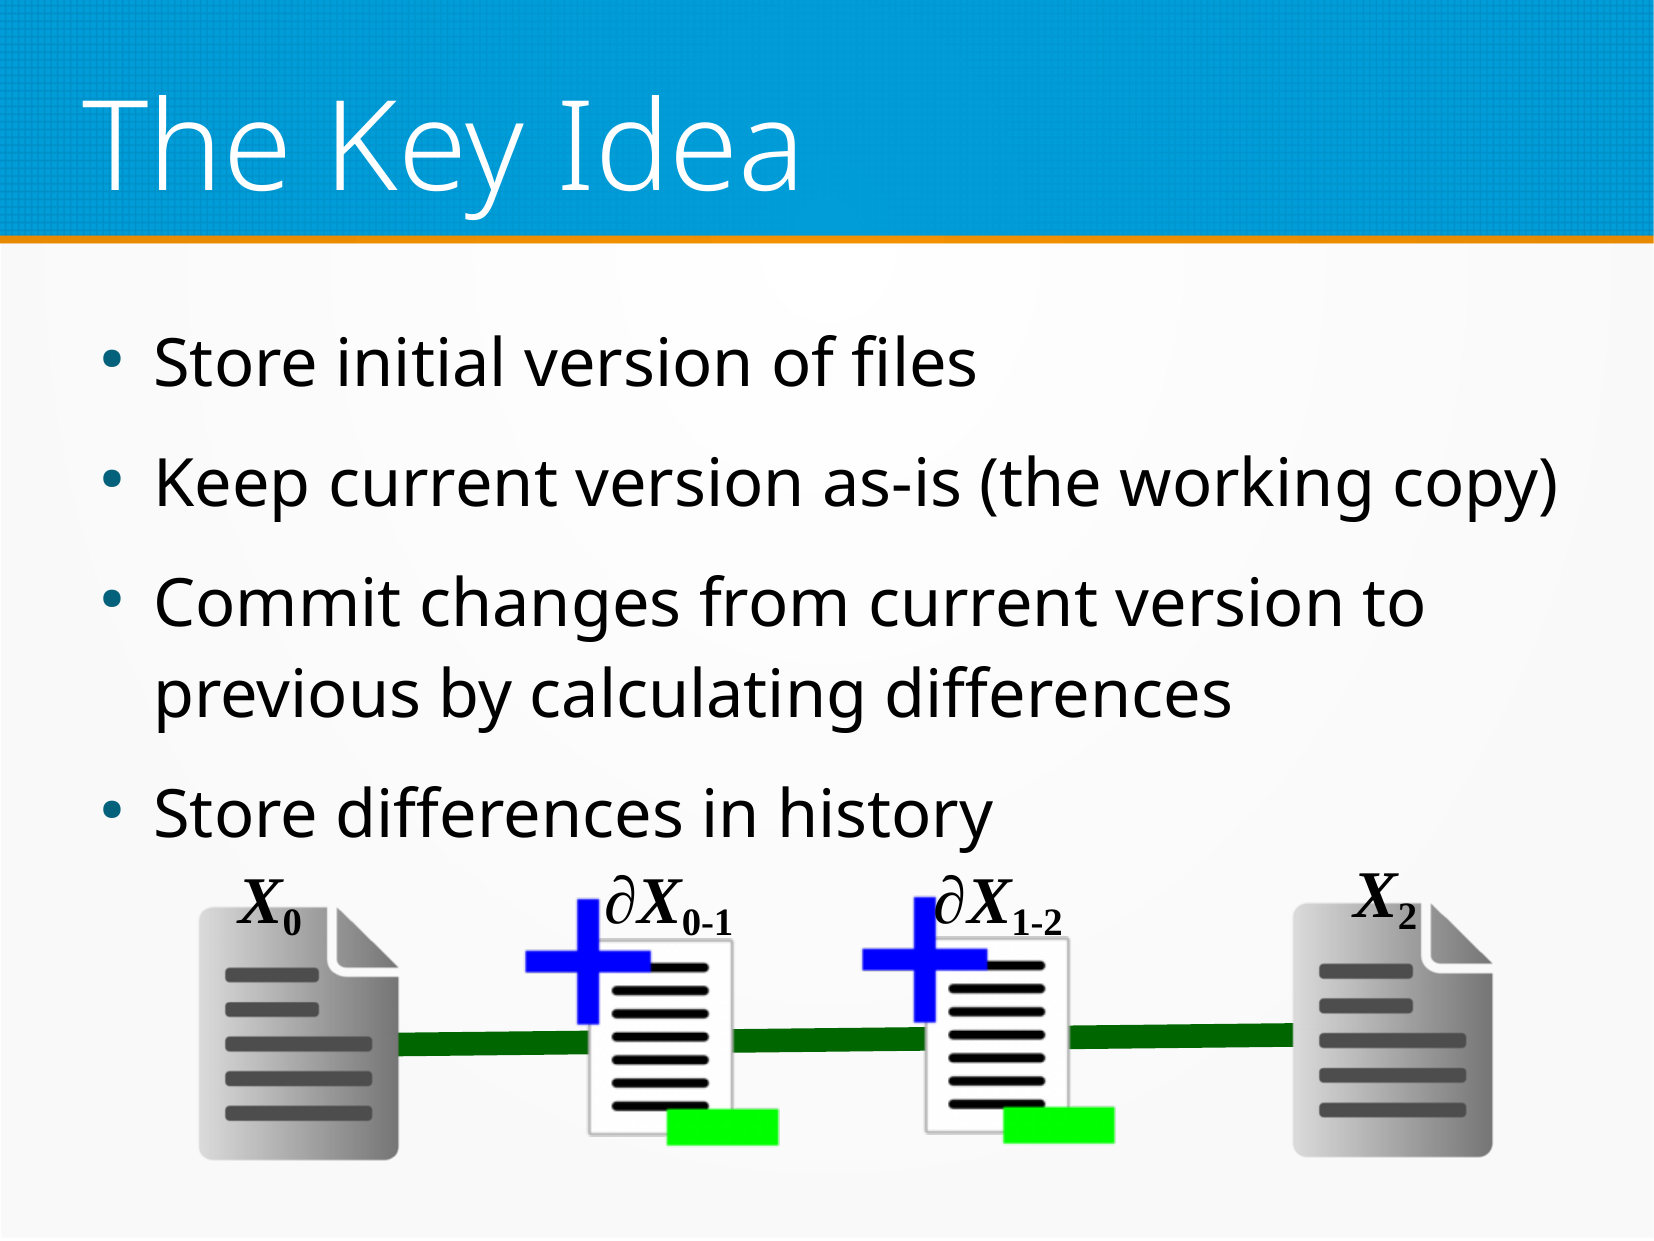

# The Key Idea
Store initial version of files
Keep current version as-is (the working copy)
Commit changes from current version to previous by calculating differences
Store differences in history
X2
∂X1-2
X0
∂X0-1